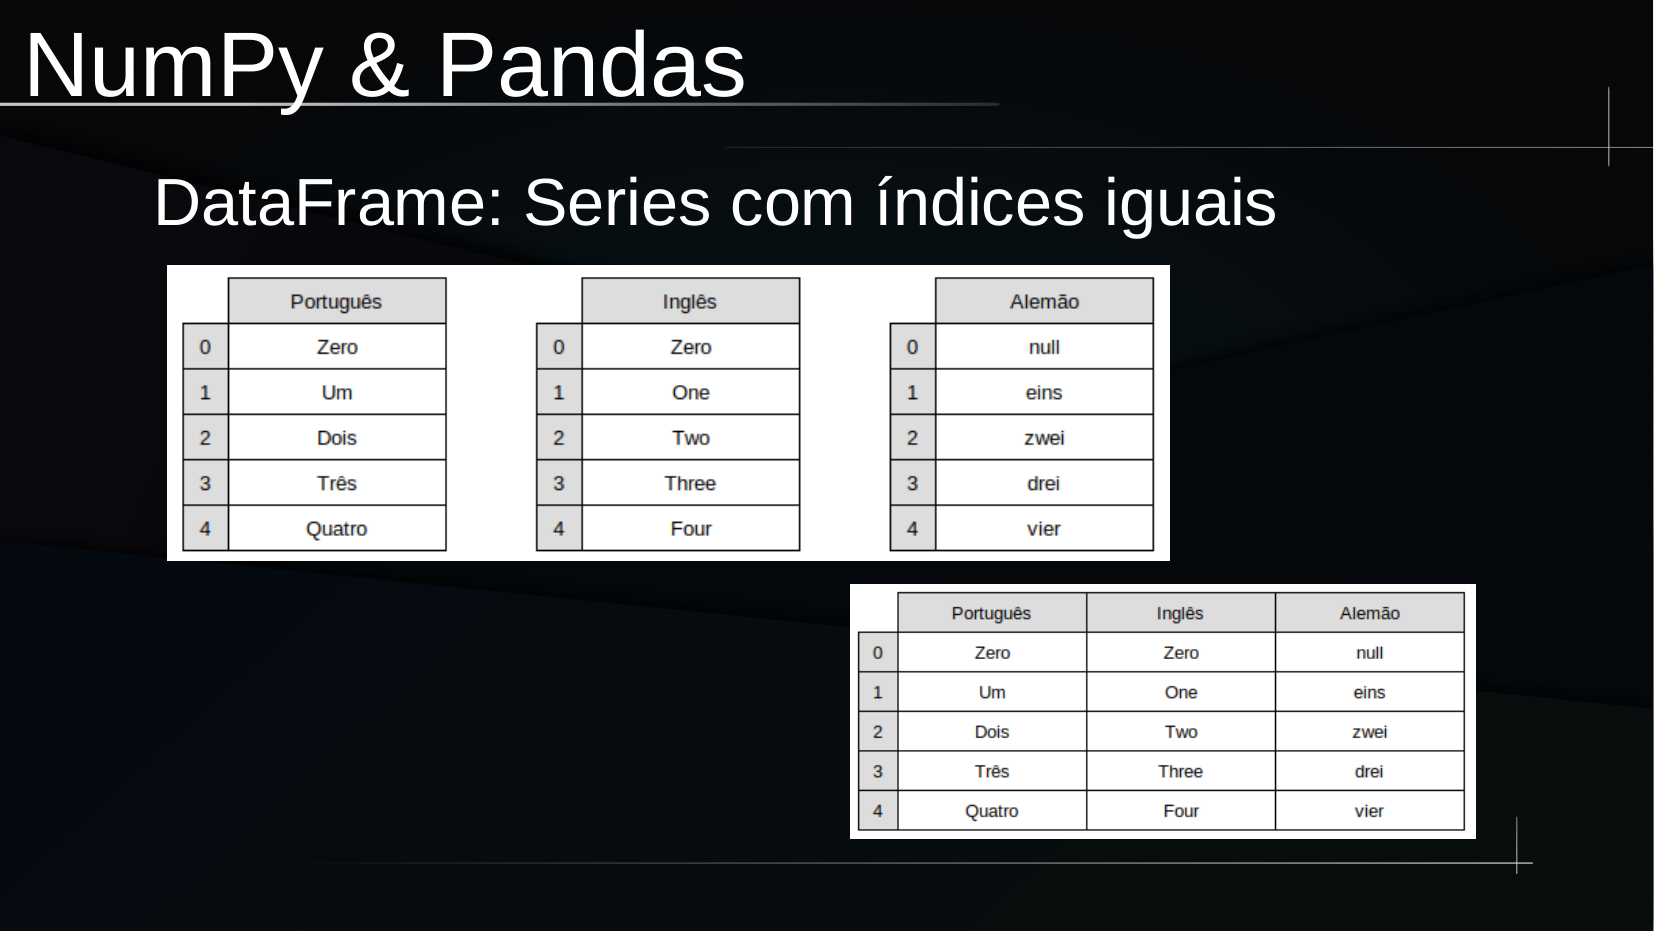

# NumPy & Pandas
DataFrame: Series com índices iguais